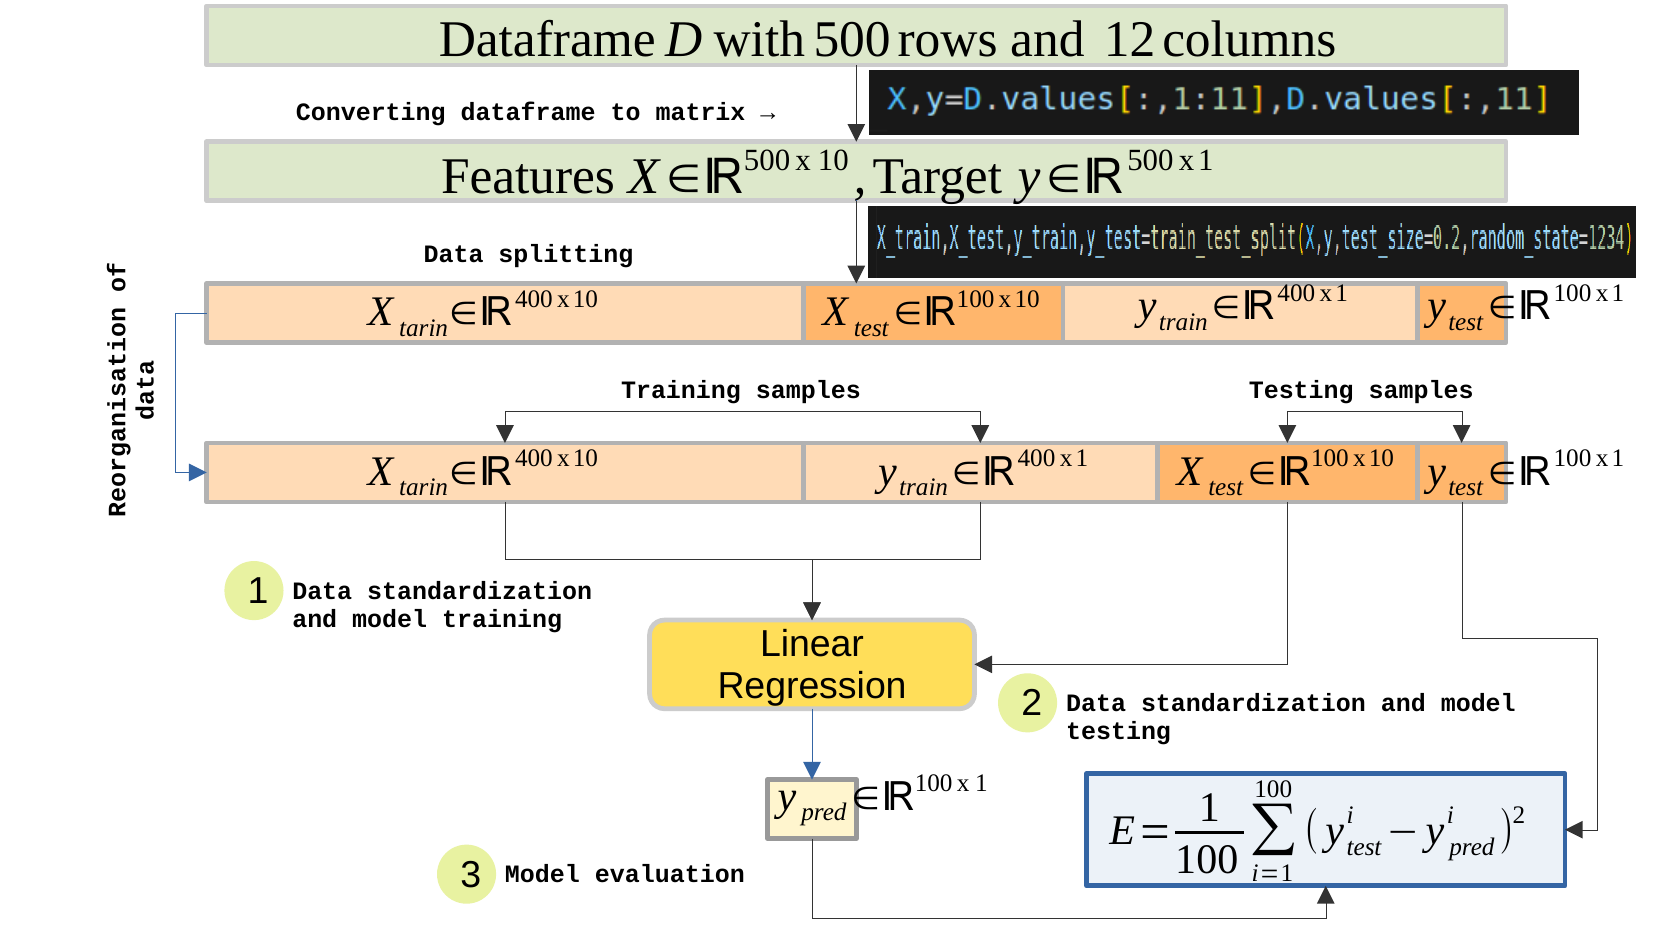

Converting dataframe to matrix →
Data splitting
Reorganisation of data
Training samples
Testing samples
1
Data standardization and model training
Linear
Regression
2
Data standardization and model testing
3
Model evaluation